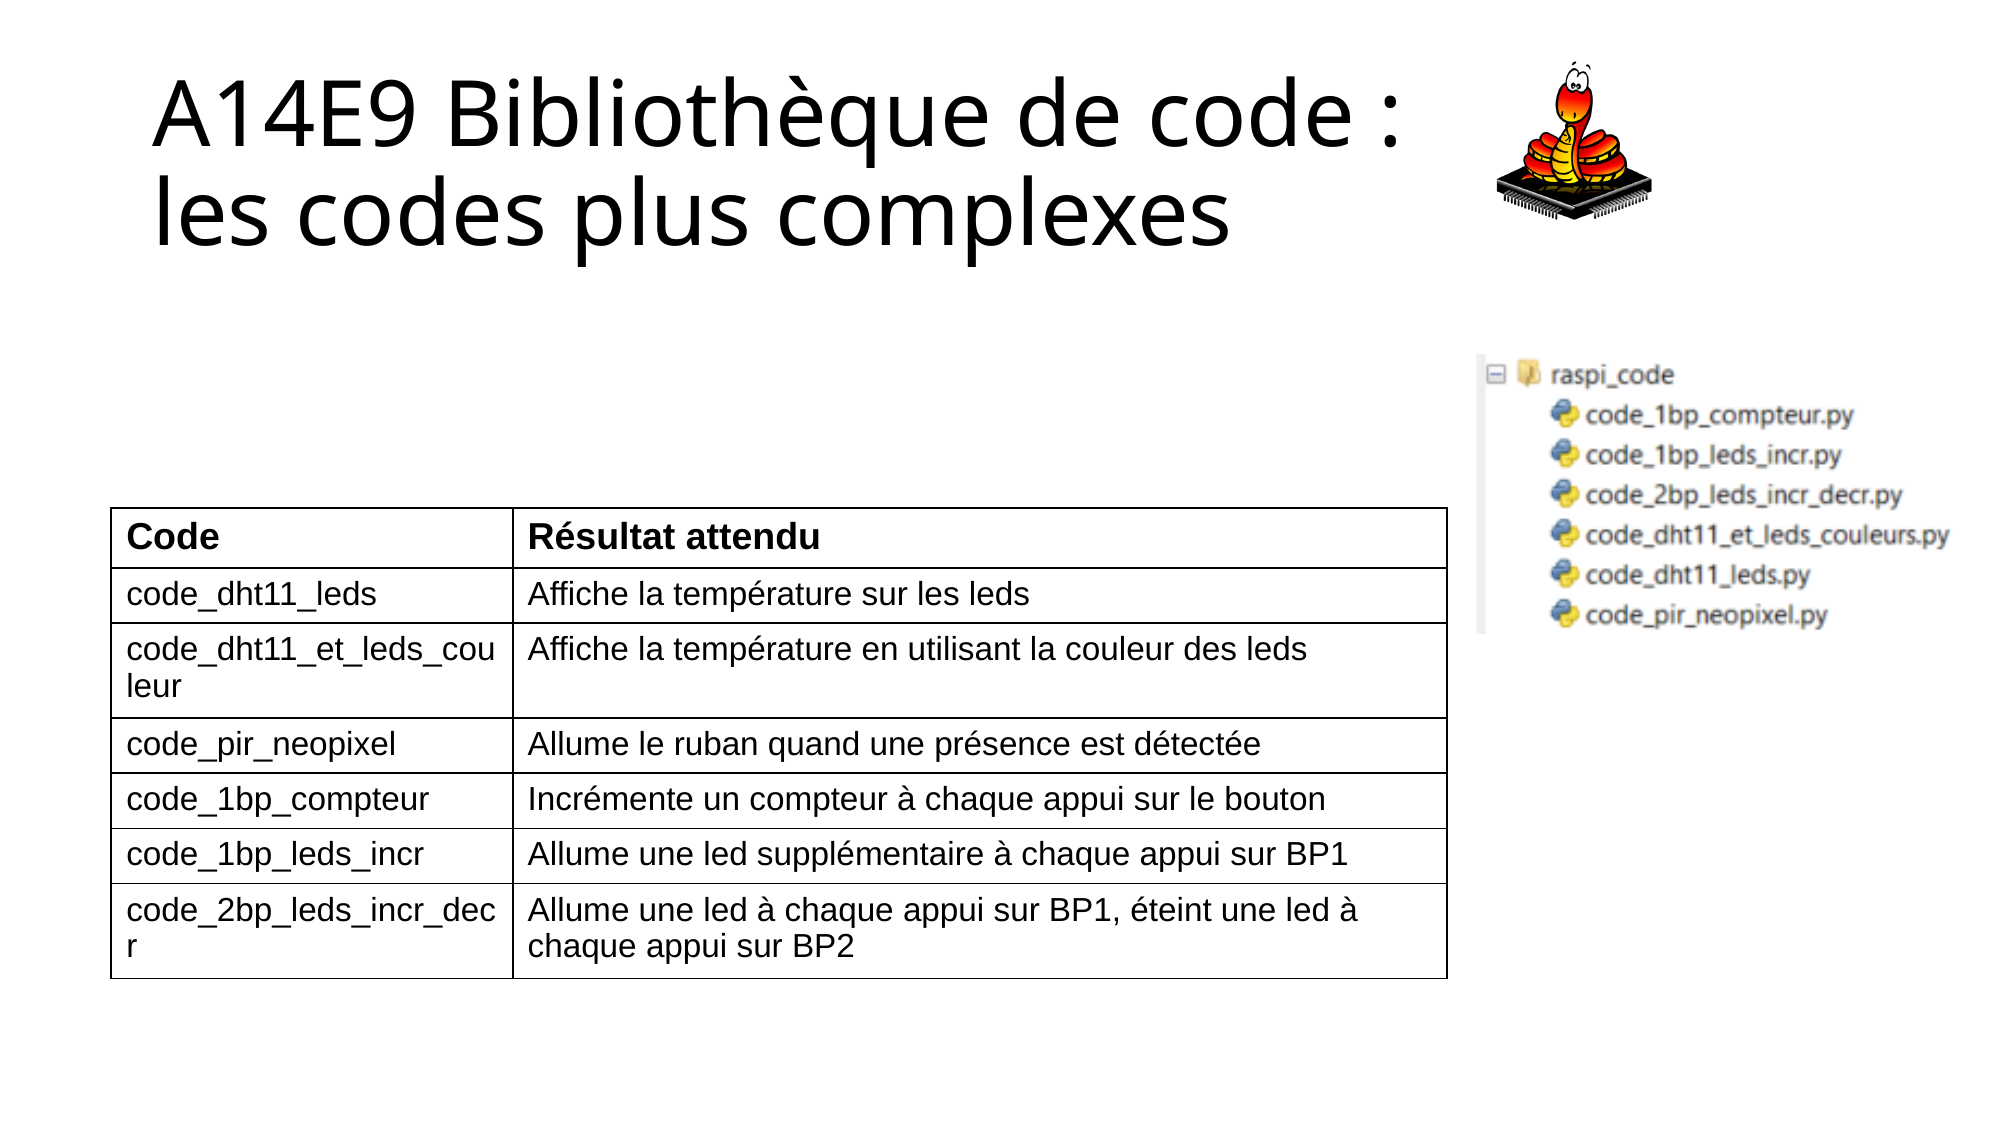

A14E9 Bibliothèque de code :
les codes plus complexes
| Code | Résultat attendu |
| --- | --- |
| code\_dht11\_leds | Affiche la température sur les leds |
| code\_dht11\_et\_leds\_couleur | Affiche la température en utilisant la couleur des leds |
| code\_pir\_neopixel | Allume le ruban quand une présence est détectée |
| code\_1bp\_compteur | Incrémente un compteur à chaque appui sur le bouton |
| code\_1bp\_leds\_incr | Allume une led supplémentaire à chaque appui sur BP1 |
| code\_2bp\_leds\_incr\_decr | Allume une led à chaque appui sur BP1, éteint une led à chaque appui sur BP2 |